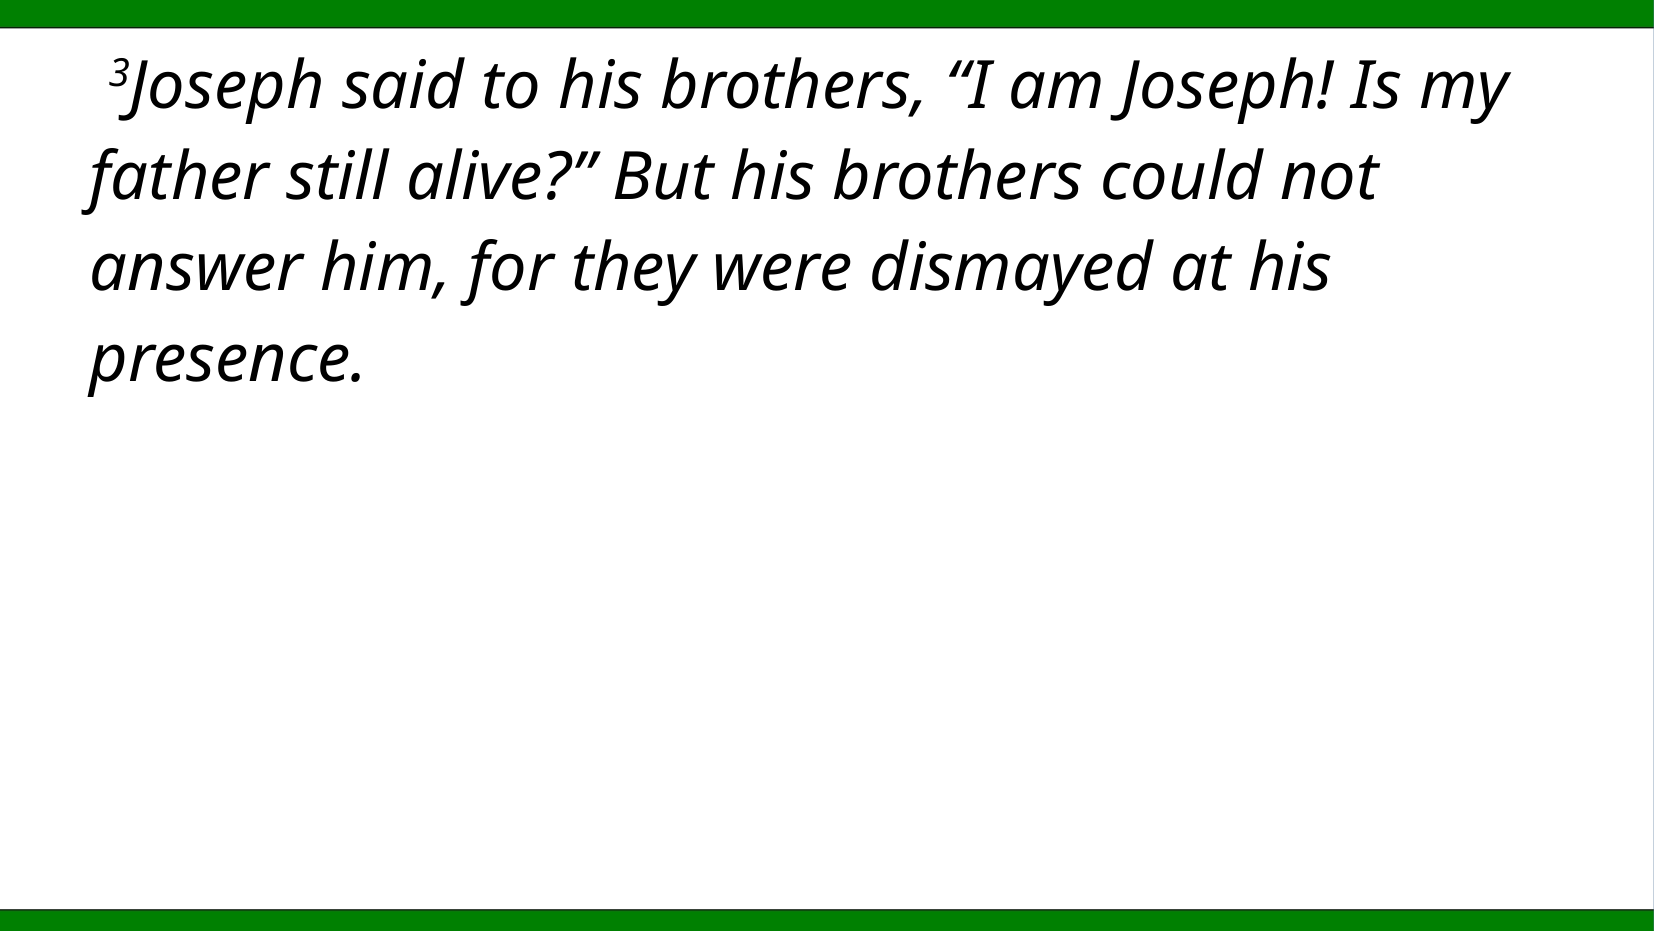

3Joseph said to his brothers, “I am Joseph! Is my father still alive?” But his brothers could not answer him, for they were dismayed at his presence.